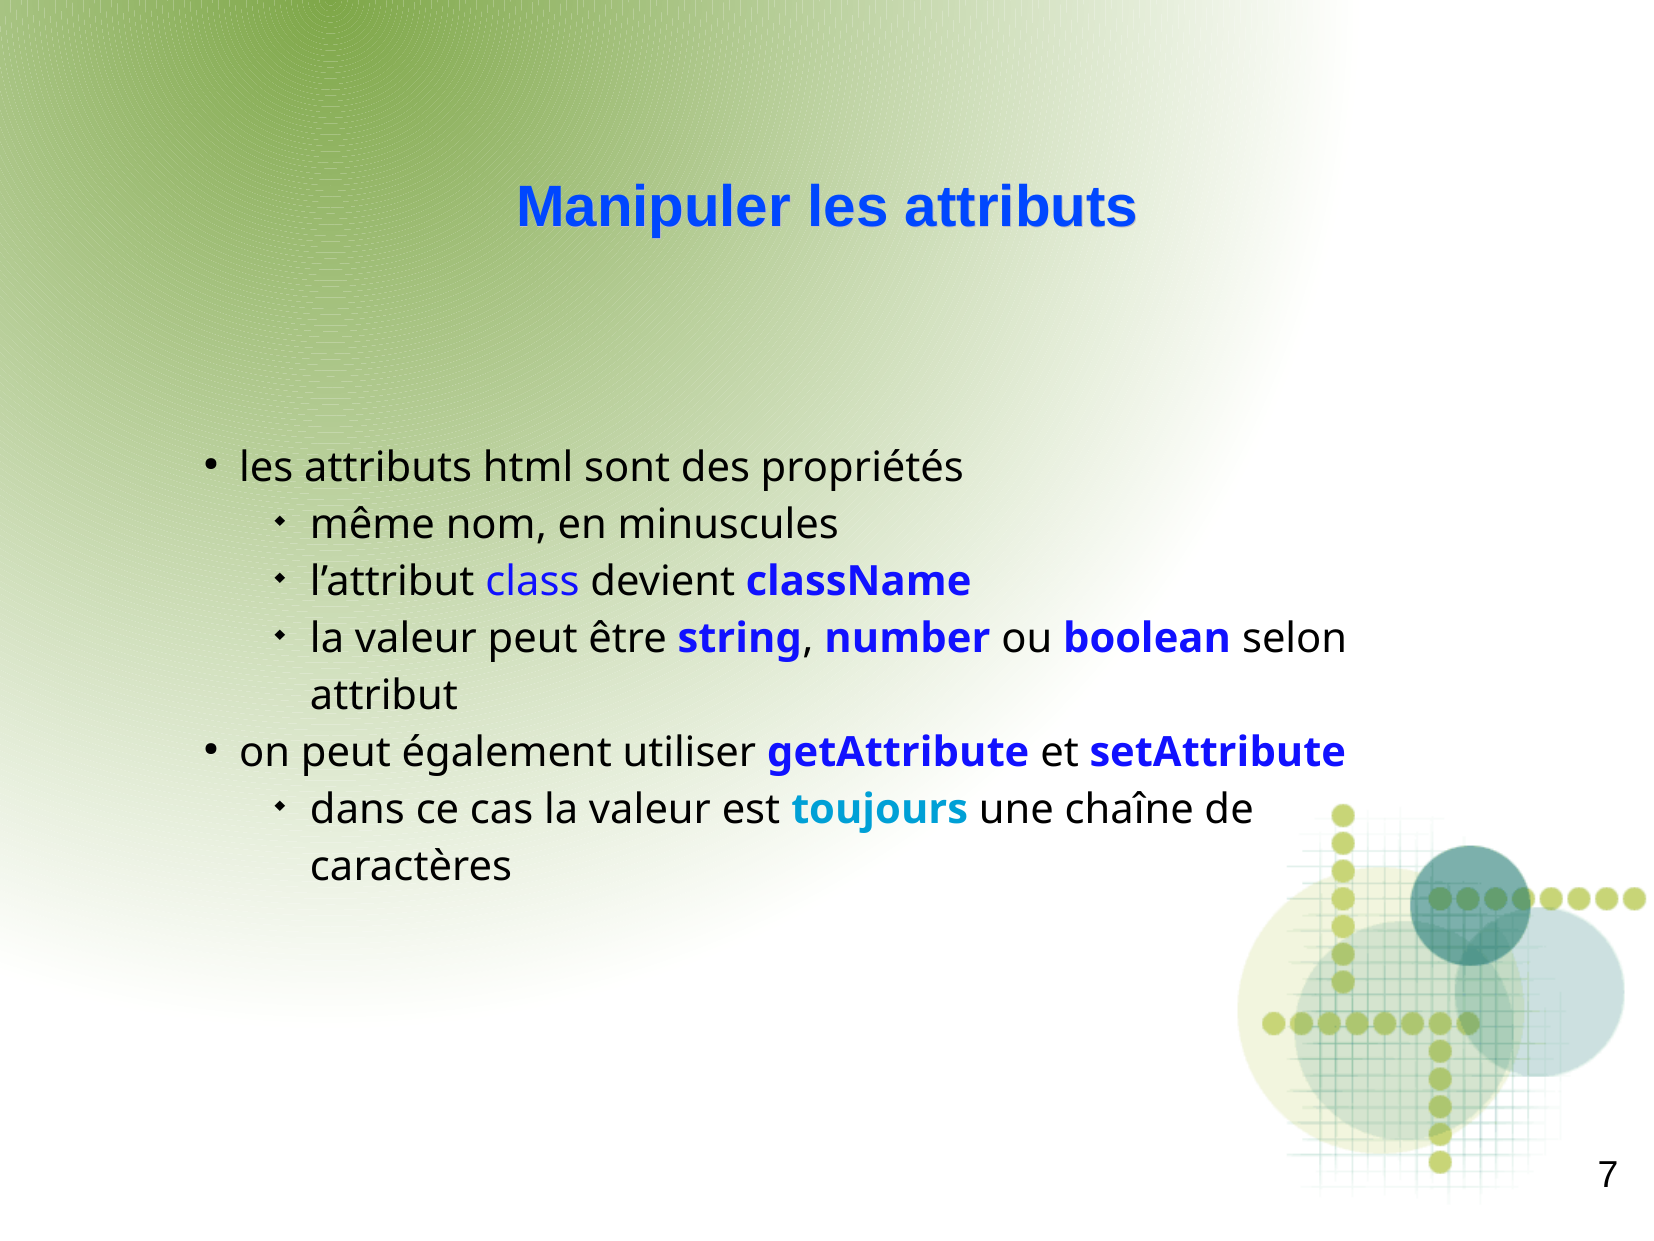

# Manipuler les attributs
les attributs html sont des propriétés
même nom, en minuscules
l’attribut class devient className
la valeur peut être string, number ou boolean selon attribut
on peut également utiliser getAttribute et setAttribute
dans ce cas la valeur est toujours une chaîne de caractères